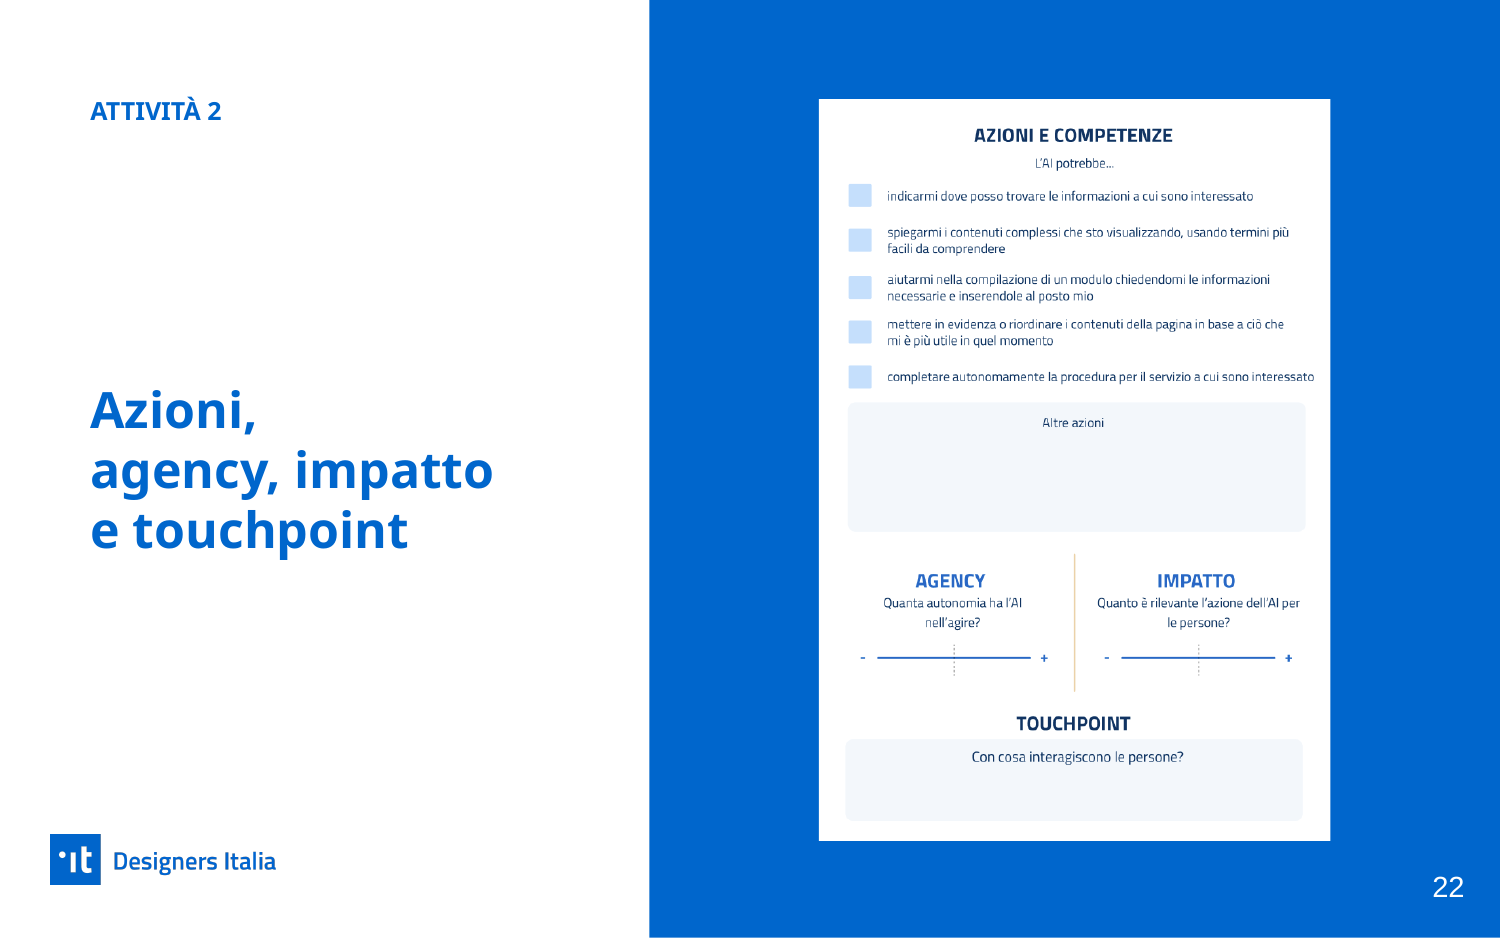

ATTIVITÀ 2
Azioni,
agency, impatto
e touchpoint